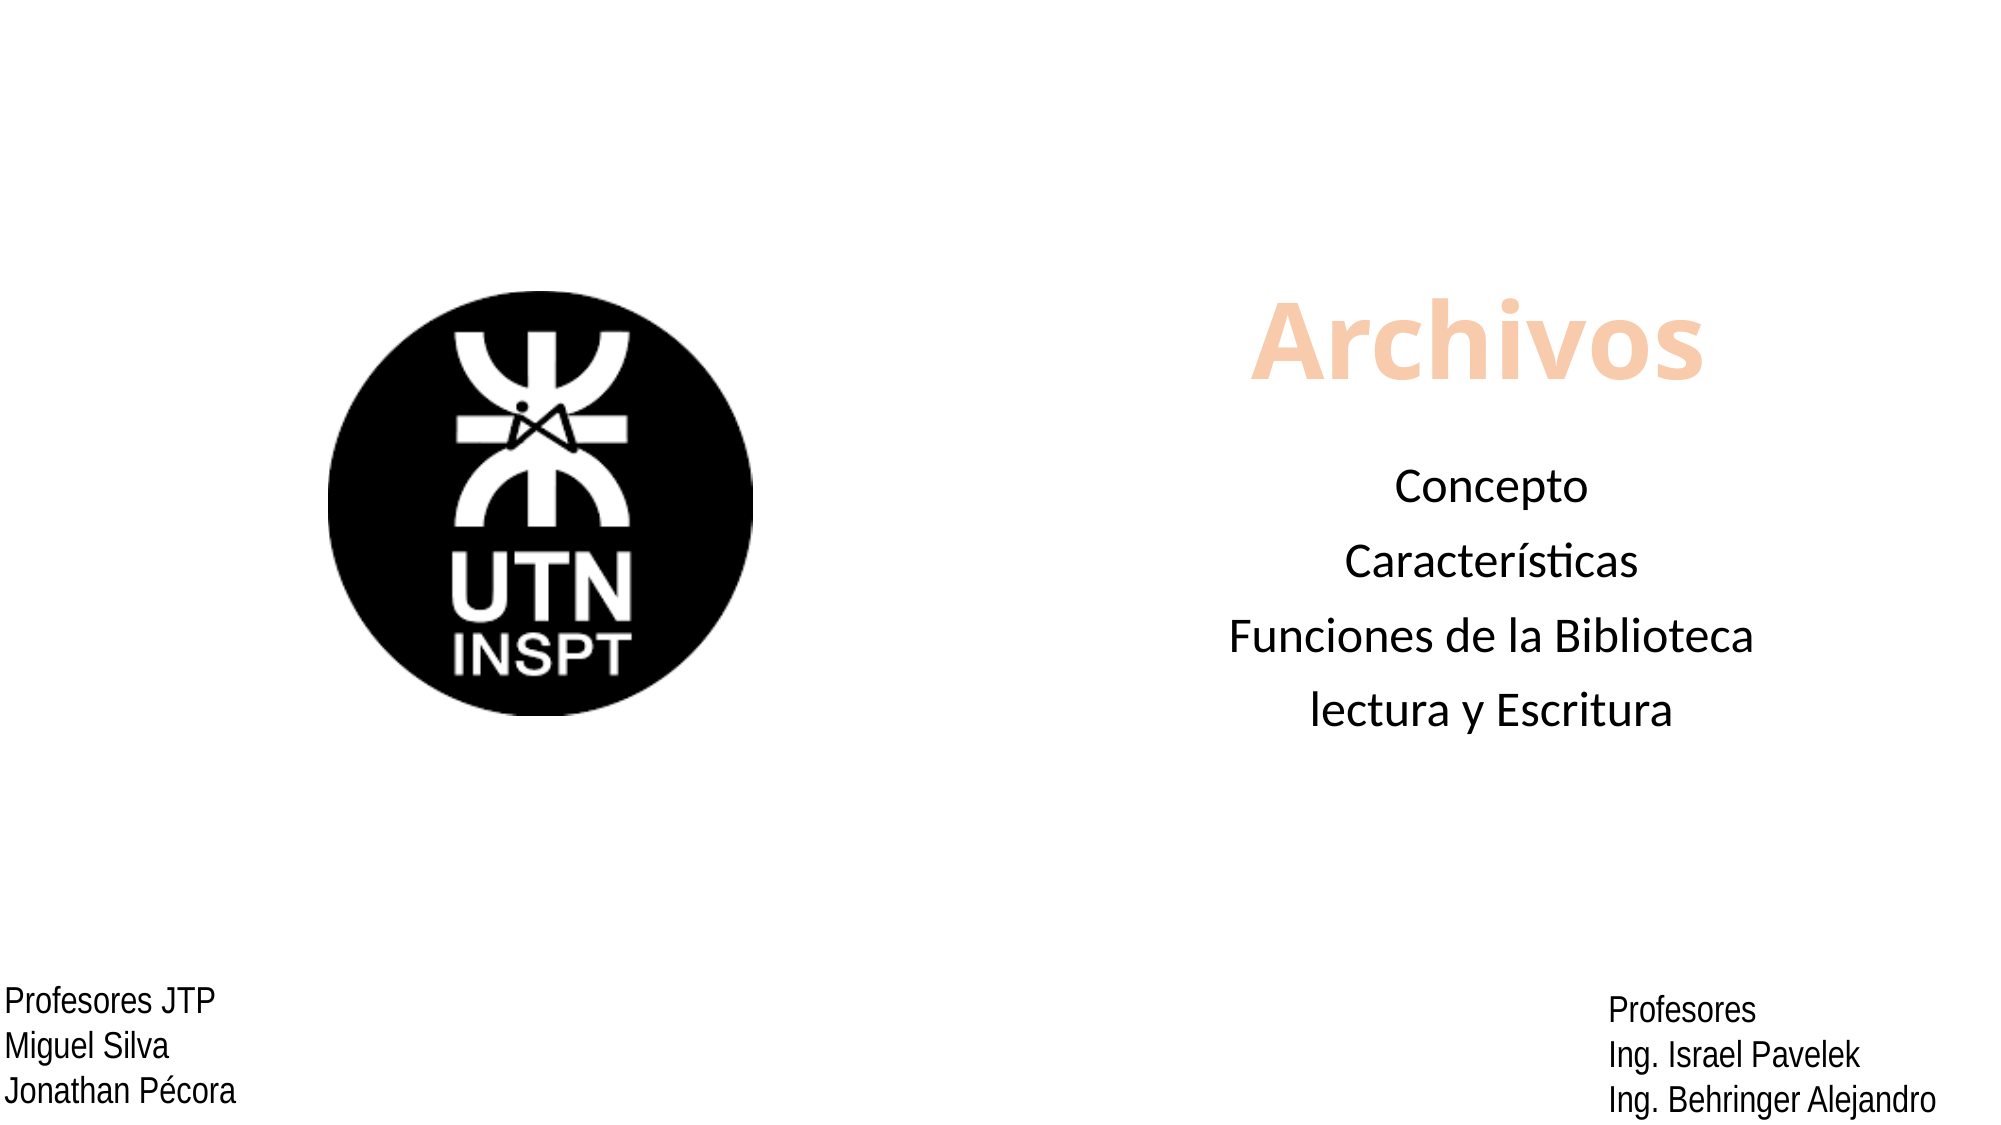

# Archivos
Concepto
Características
Funciones de la Biblioteca
lectura y Escritura
Profesores JTP
Miguel Silva
Jonathan Pécora
Profesores
Ing. Israel Pavelek
Ing. Behringer Alejandro